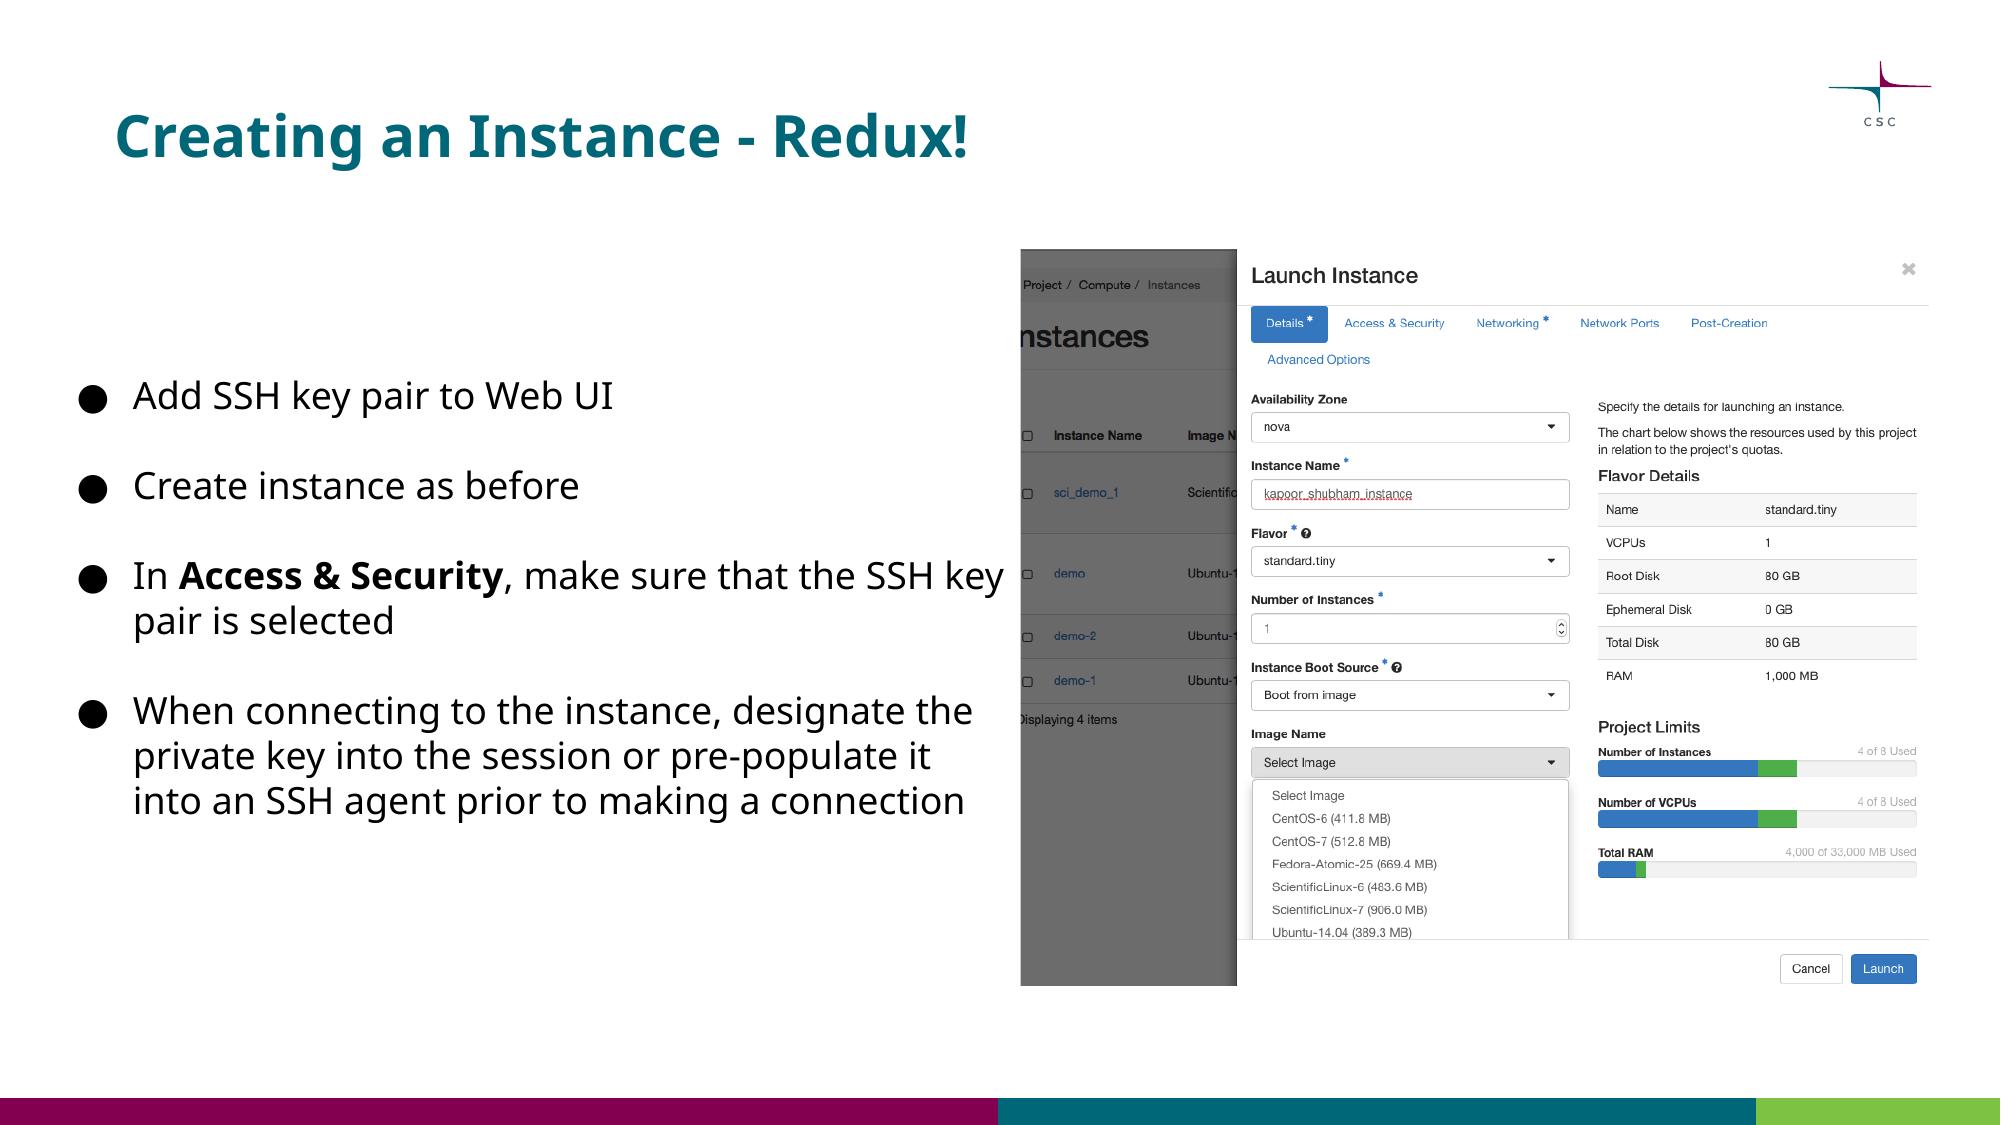

# Creating an Instance - Redux!
Add SSH key pair to Web UI
Create instance as before
In Access & Security, make sure that the SSH key pair is selected
When connecting to the instance, designate the private key into the session or pre-populate it into an SSH agent prior to making a connection